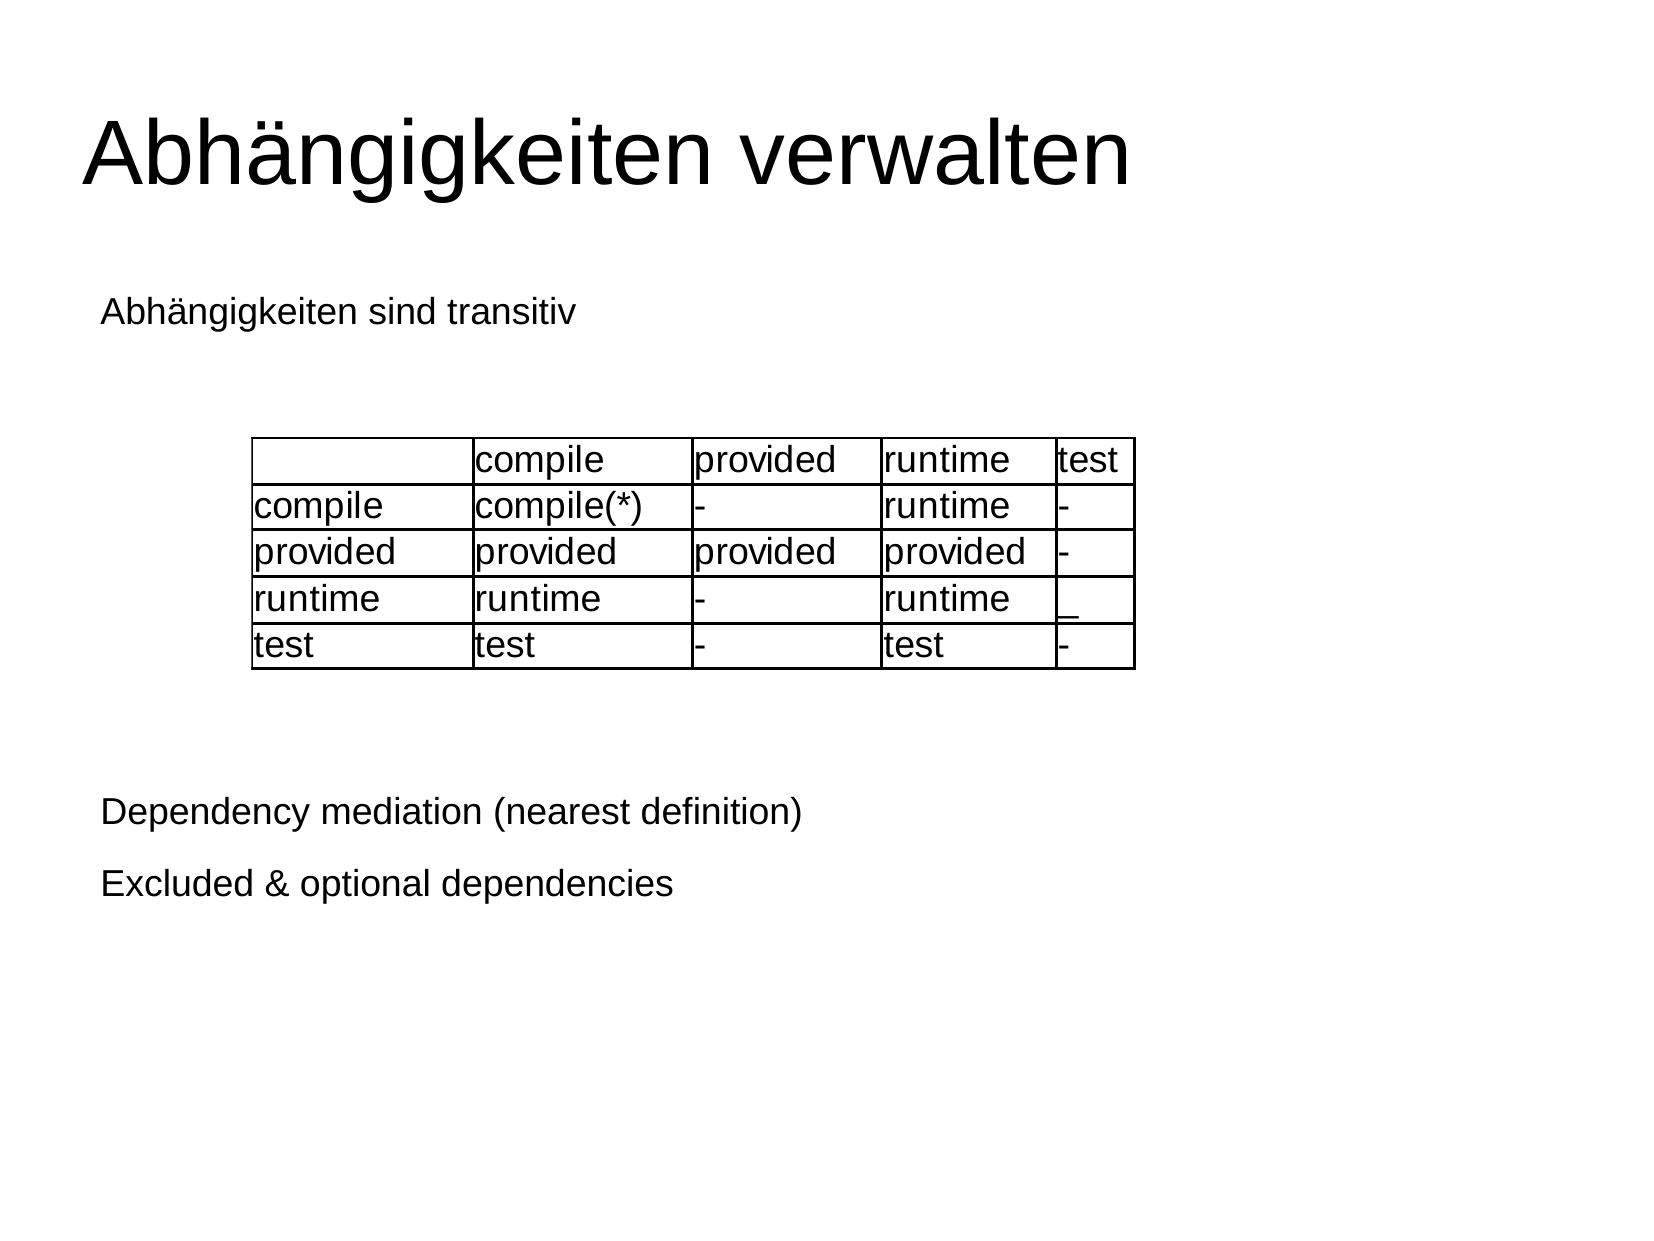

# Abhängigkeiten verwalten
Abhängigkeiten sind transitiv
Dependency mediation (nearest definition)
Excluded & optional dependencies